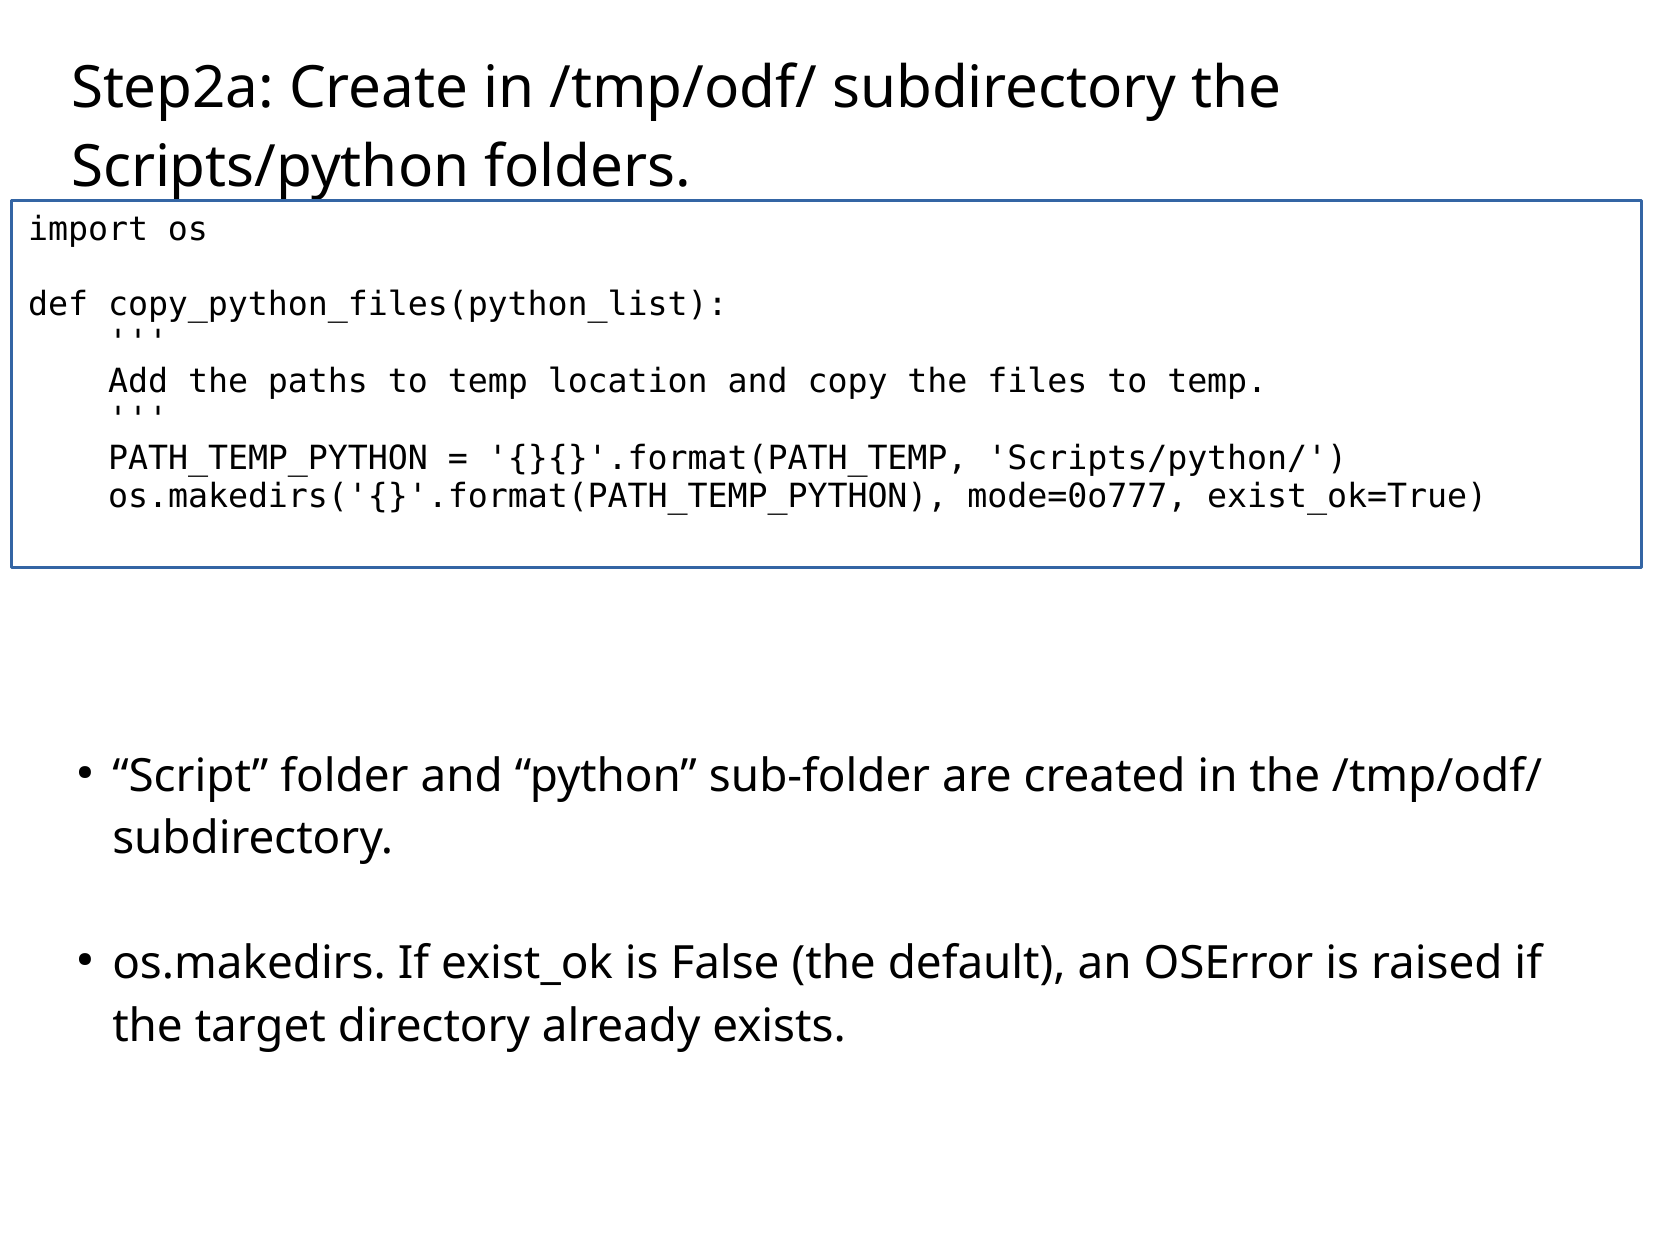

# Step2a: Create in /tmp/odf/ subdirectory the Scripts/python folders.
import os
def copy_python_files(python_list):
 '''
 Add the paths to temp location and copy the files to temp.
 '''
 PATH_TEMP_PYTHON = '{}{}'.format(PATH_TEMP, 'Scripts/python/')
 os.makedirs('{}'.format(PATH_TEMP_PYTHON), mode=0o777, exist_ok=True)
“Script” folder and “python” sub-folder are created in the /tmp/odf/ subdirectory.
os.makedirs. If exist_ok is False (the default), an OSError is raised if the target directory already exists.